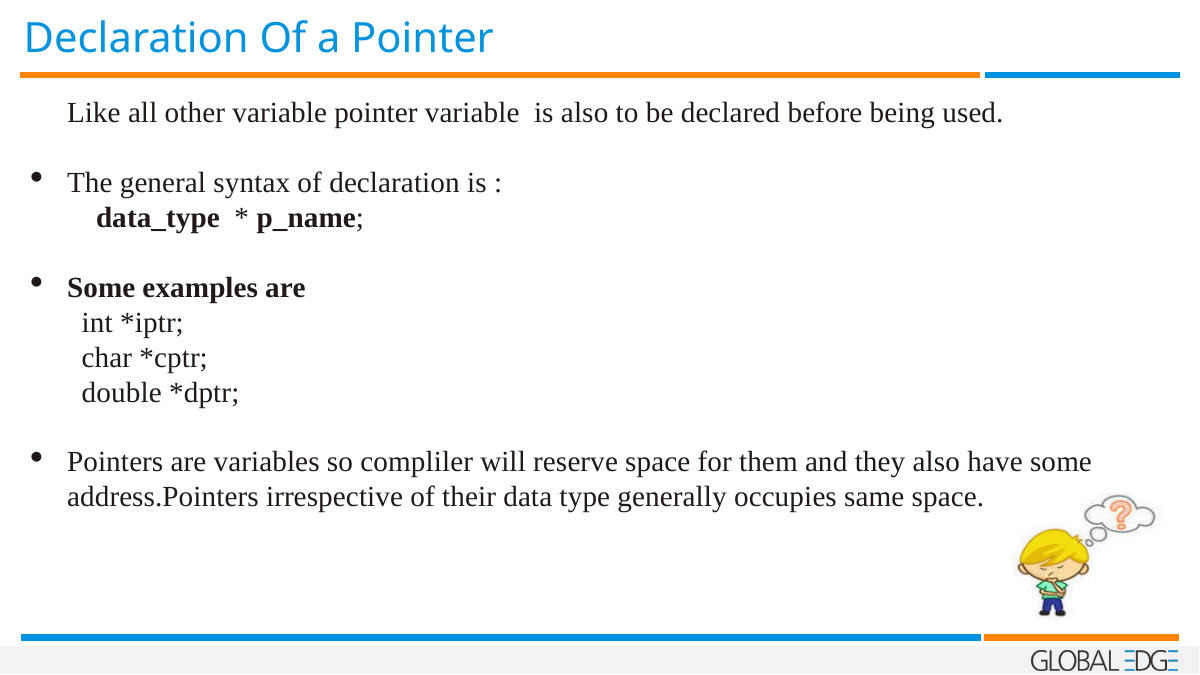

Declaration Of a Pointer
Like all other variable pointer variable is also to be declared before being used.
The general syntax of declaration is :
 data_type * p_name;
Some examples are
 int *iptr;
 char *cptr;
 double *dptr;
Pointers are variables so compliler will reserve space for them and they also have some address.Pointers irrespective of their data type generally occupies same space.